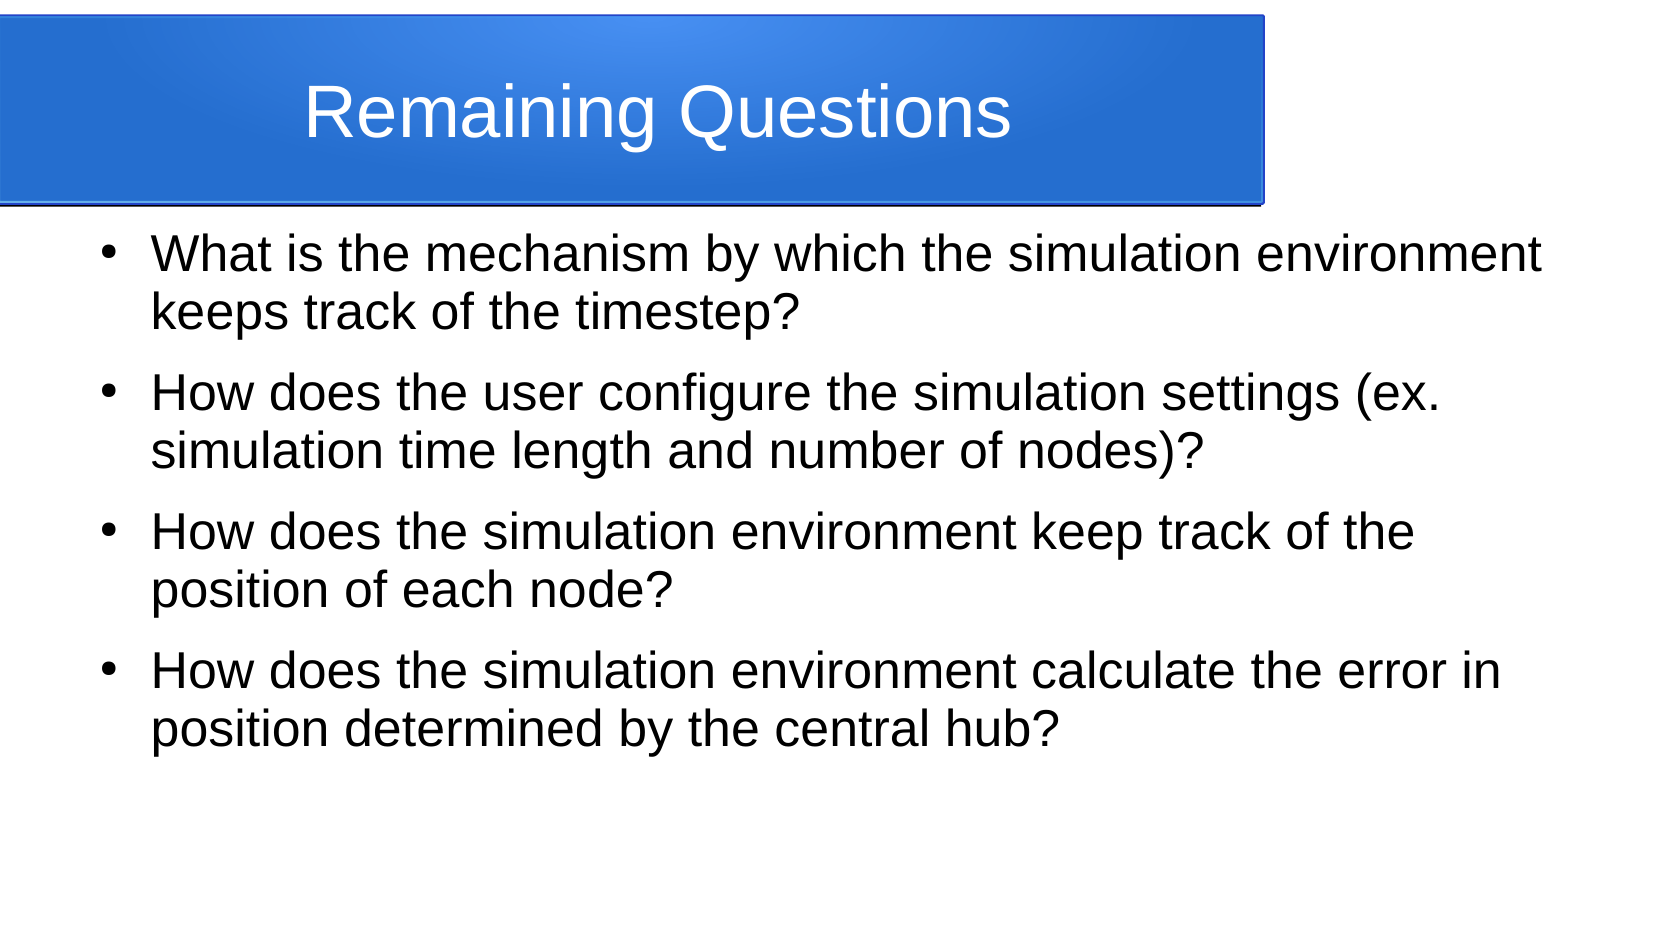

# Remaining Questions
What is the mechanism by which the simulation environment keeps track of the timestep?
How does the user configure the simulation settings (ex. simulation time length and number of nodes)?
How does the simulation environment keep track of the position of each node?
How does the simulation environment calculate the error in position determined by the central hub?